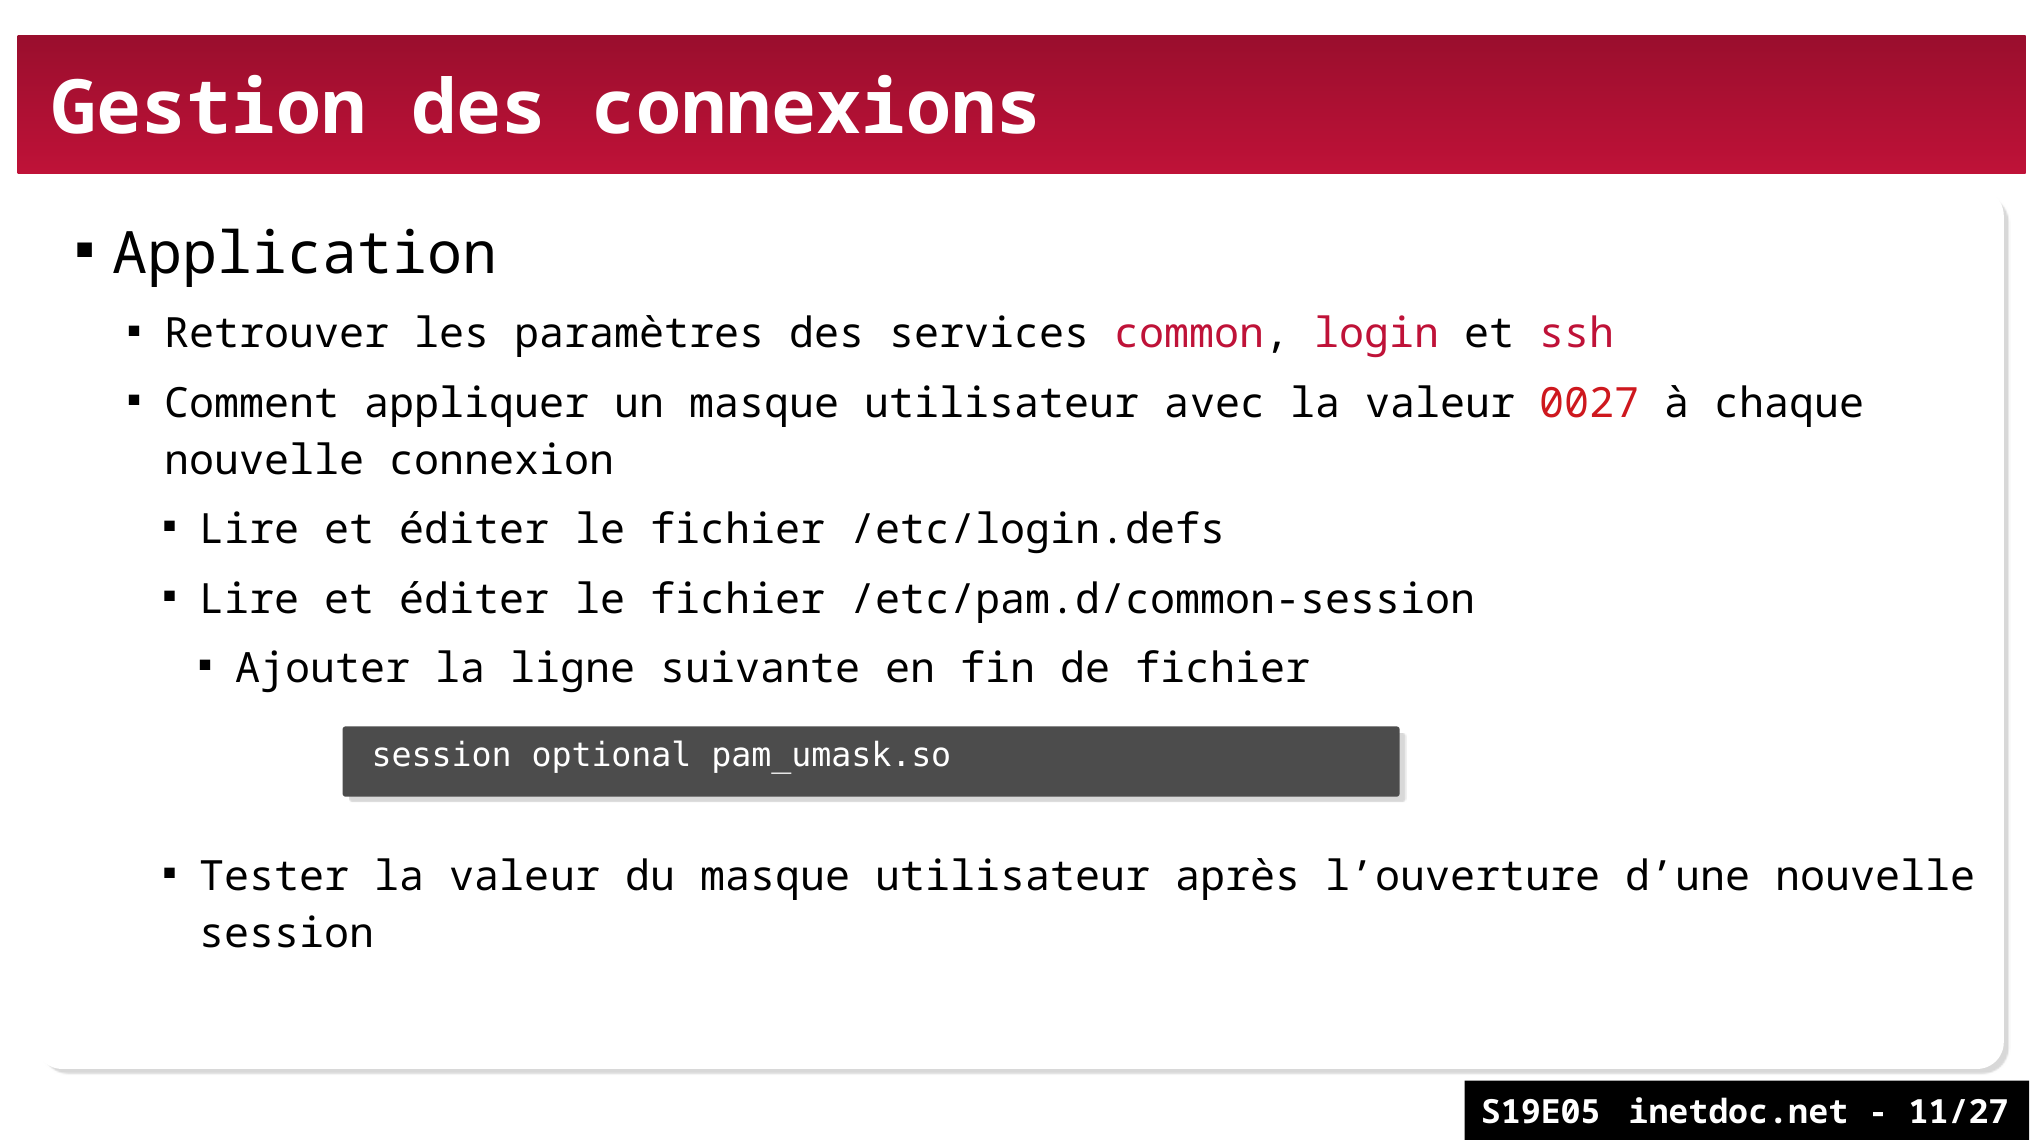

Gestion des connexions
Application
Retrouver les paramètres des services common, login et ssh
Comment appliquer un masque utilisateur avec la valeur 0027 à chaque nouvelle connexion
Lire et éditer le fichier /etc/login.defs
Lire et éditer le fichier /etc/pam.d/common-session
Ajouter la ligne suivante en fin de fichier
Tester la valeur du masque utilisateur après l’ouverture d’une nouvelle session
session optional pam_umask.so
S19E05	inetdoc.net - /27